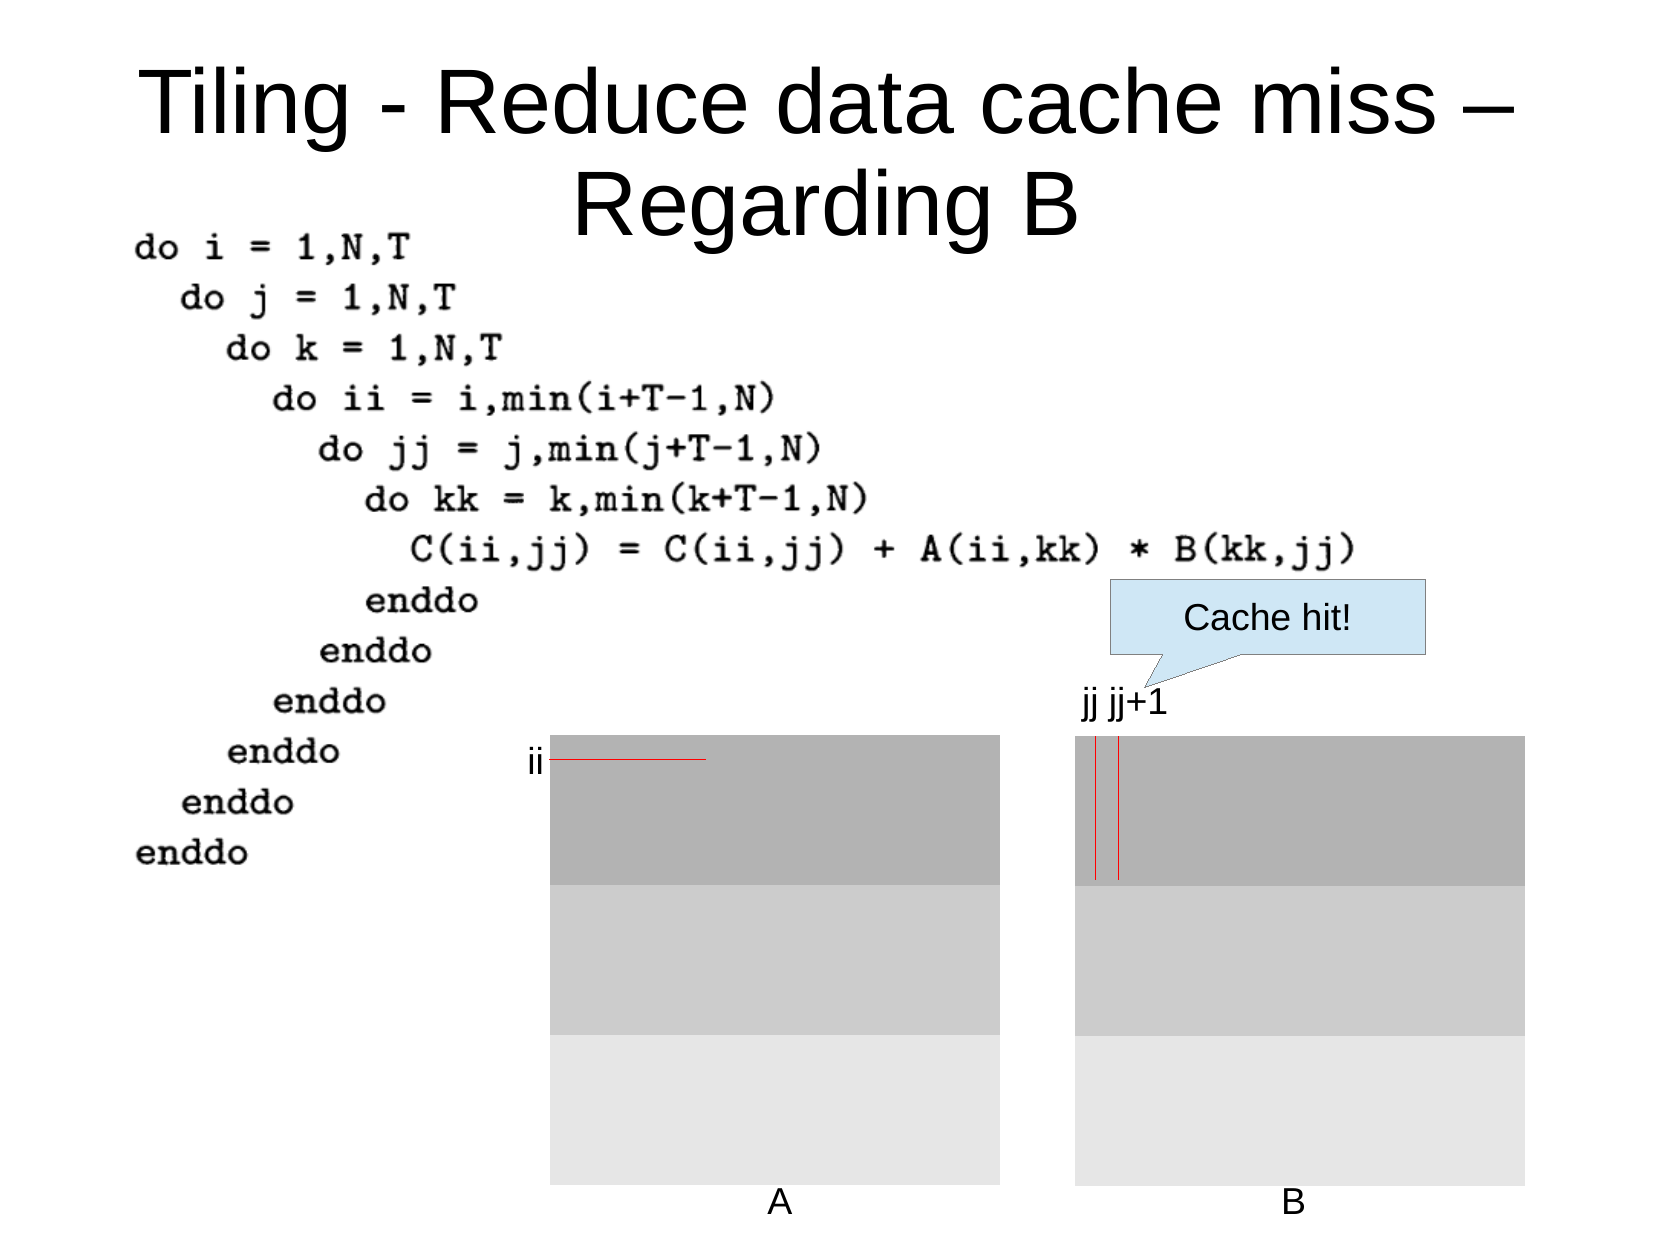

# Tiling - Reduce data cache miss – Regarding B
Cache hit!
jj jj+1
ii
| | | |
| --- | --- | --- |
| | | |
| | | |
| | | |
| --- | --- | --- |
| | | |
| | | |
A
B